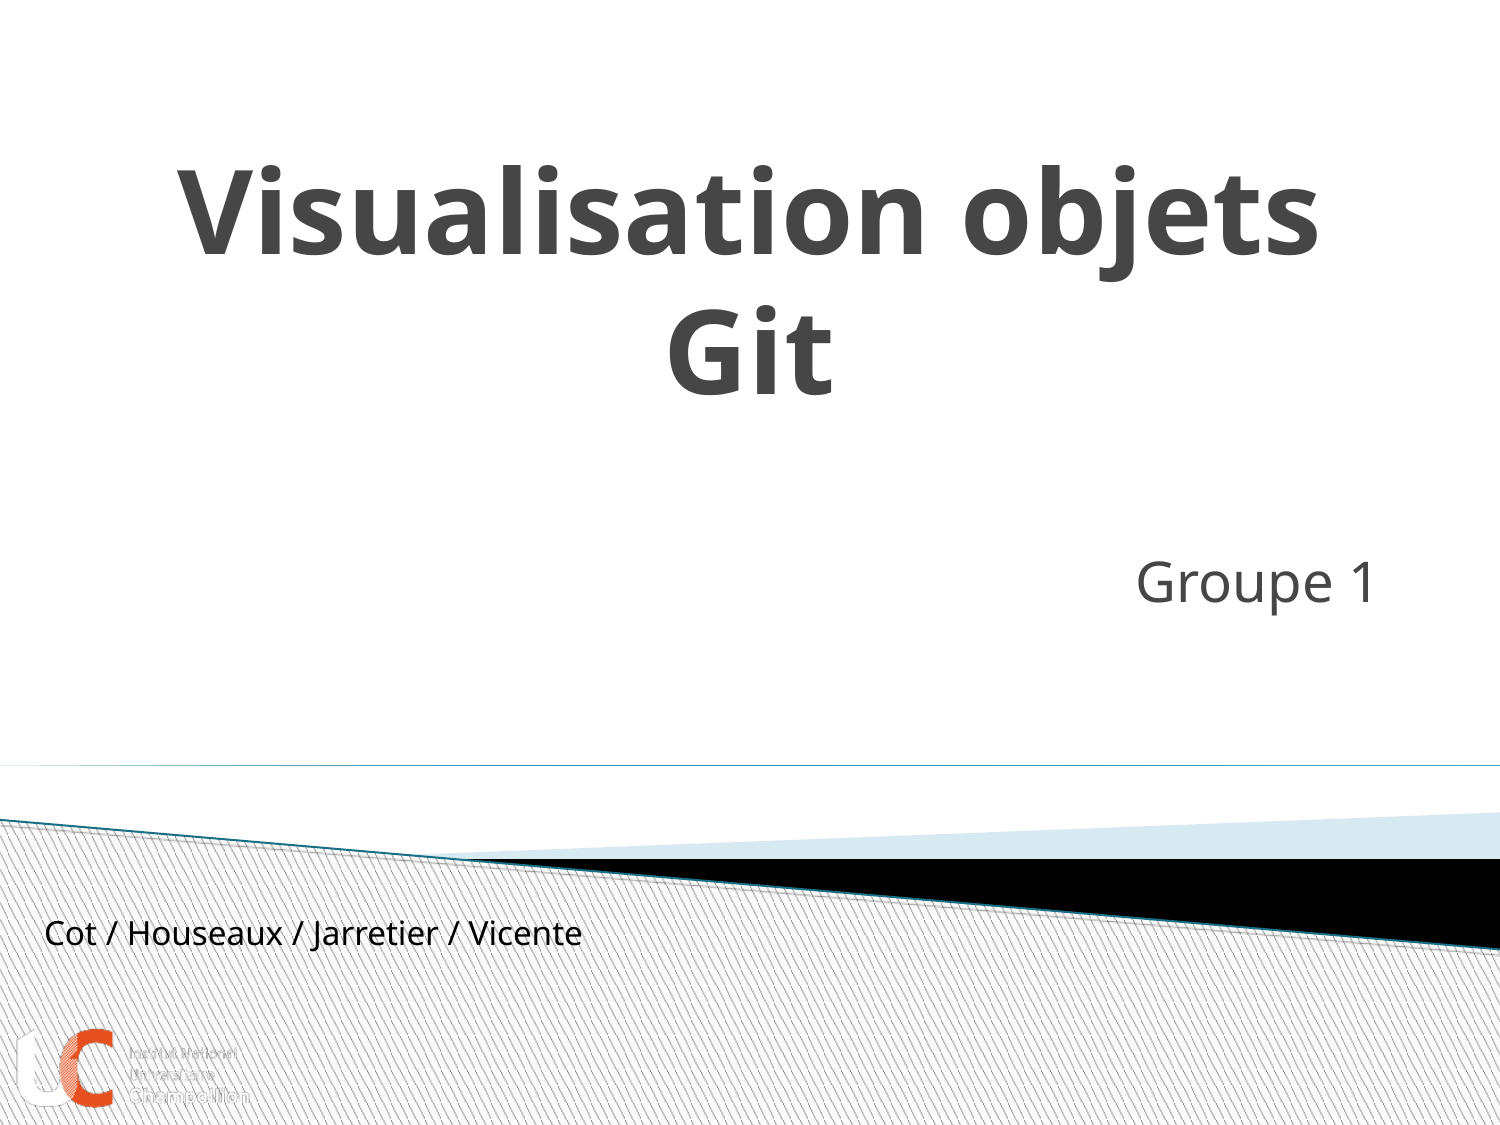

# Visualisation objets Git
Groupe 1
Cot / Houseaux / Jarretier / Vicente